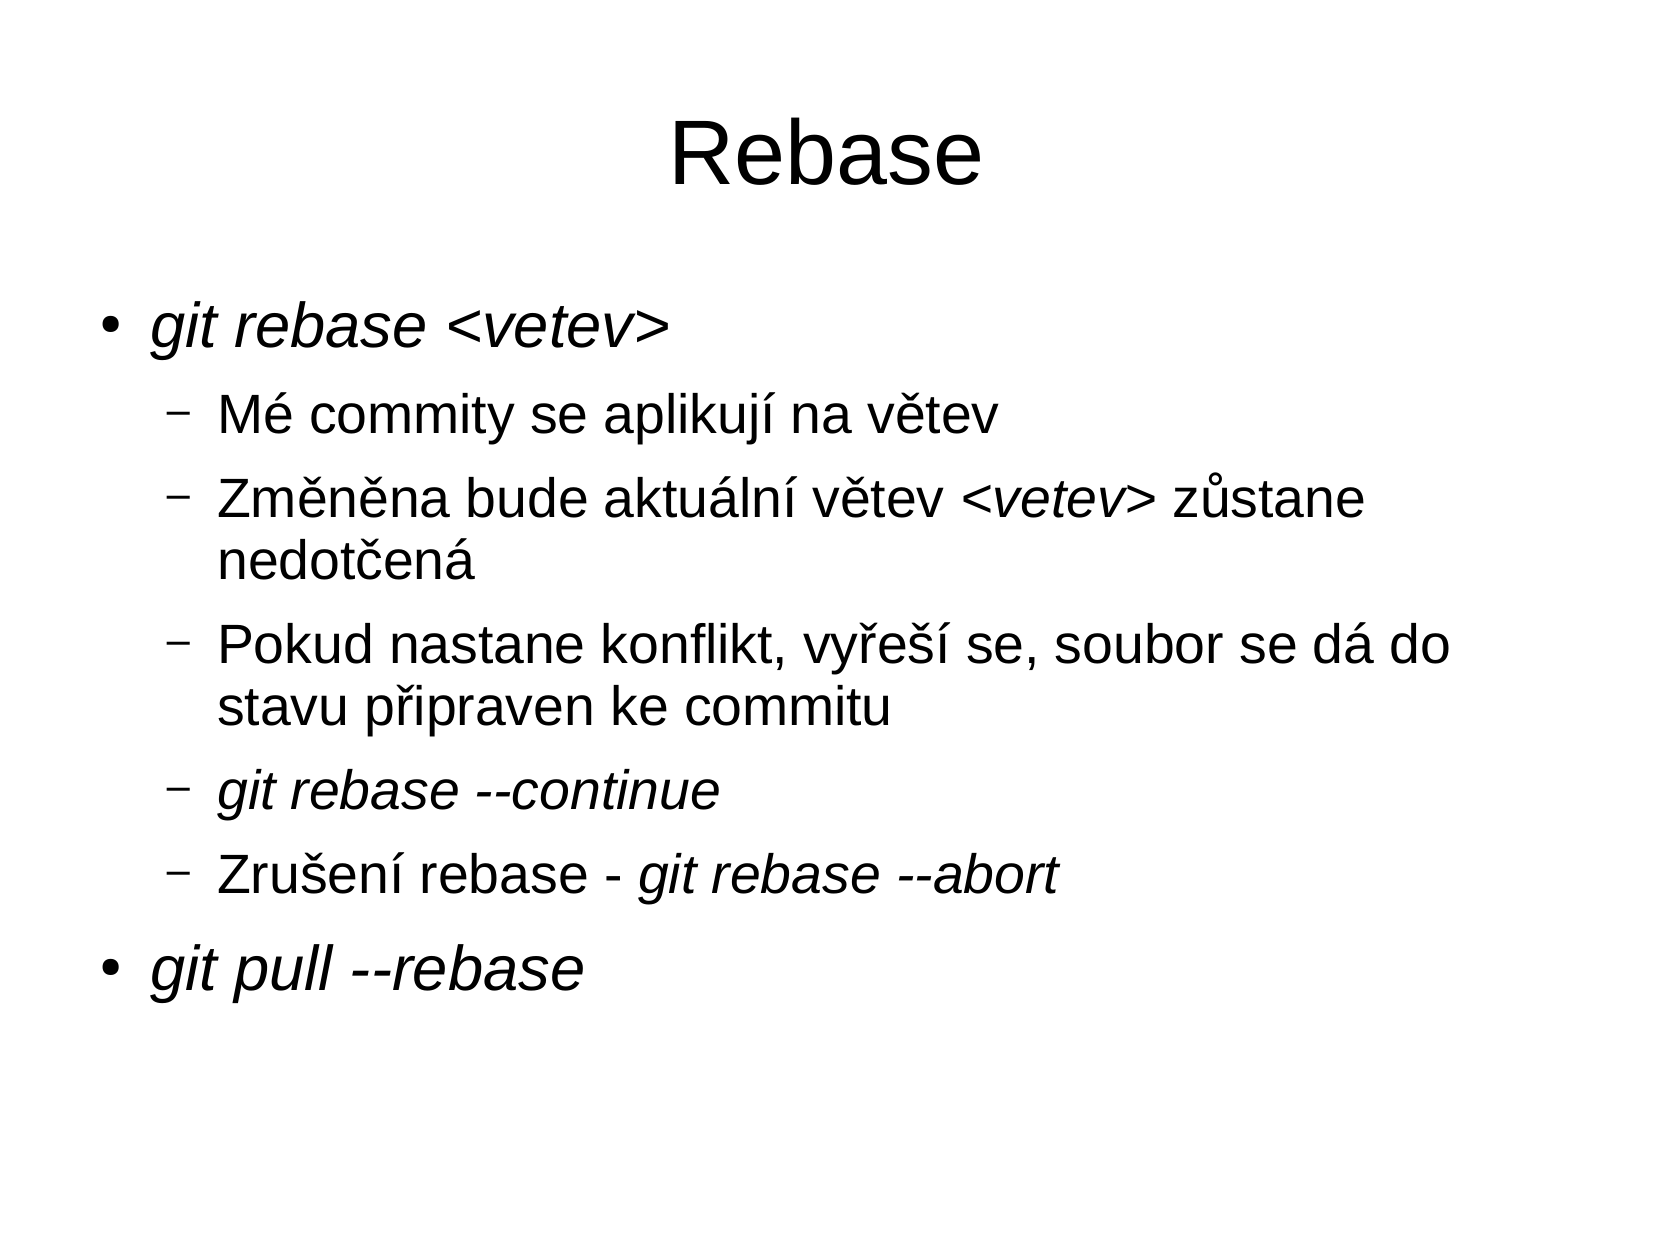

# Rebase
git rebase <vetev>
Mé commity se aplikují na větev
Změněna bude aktuální větev <vetev> zůstane nedotčená
Pokud nastane konflikt, vyřeší se, soubor se dá do stavu připraven ke commitu
git rebase --continue
Zrušení rebase - git rebase --abort
git pull --rebase